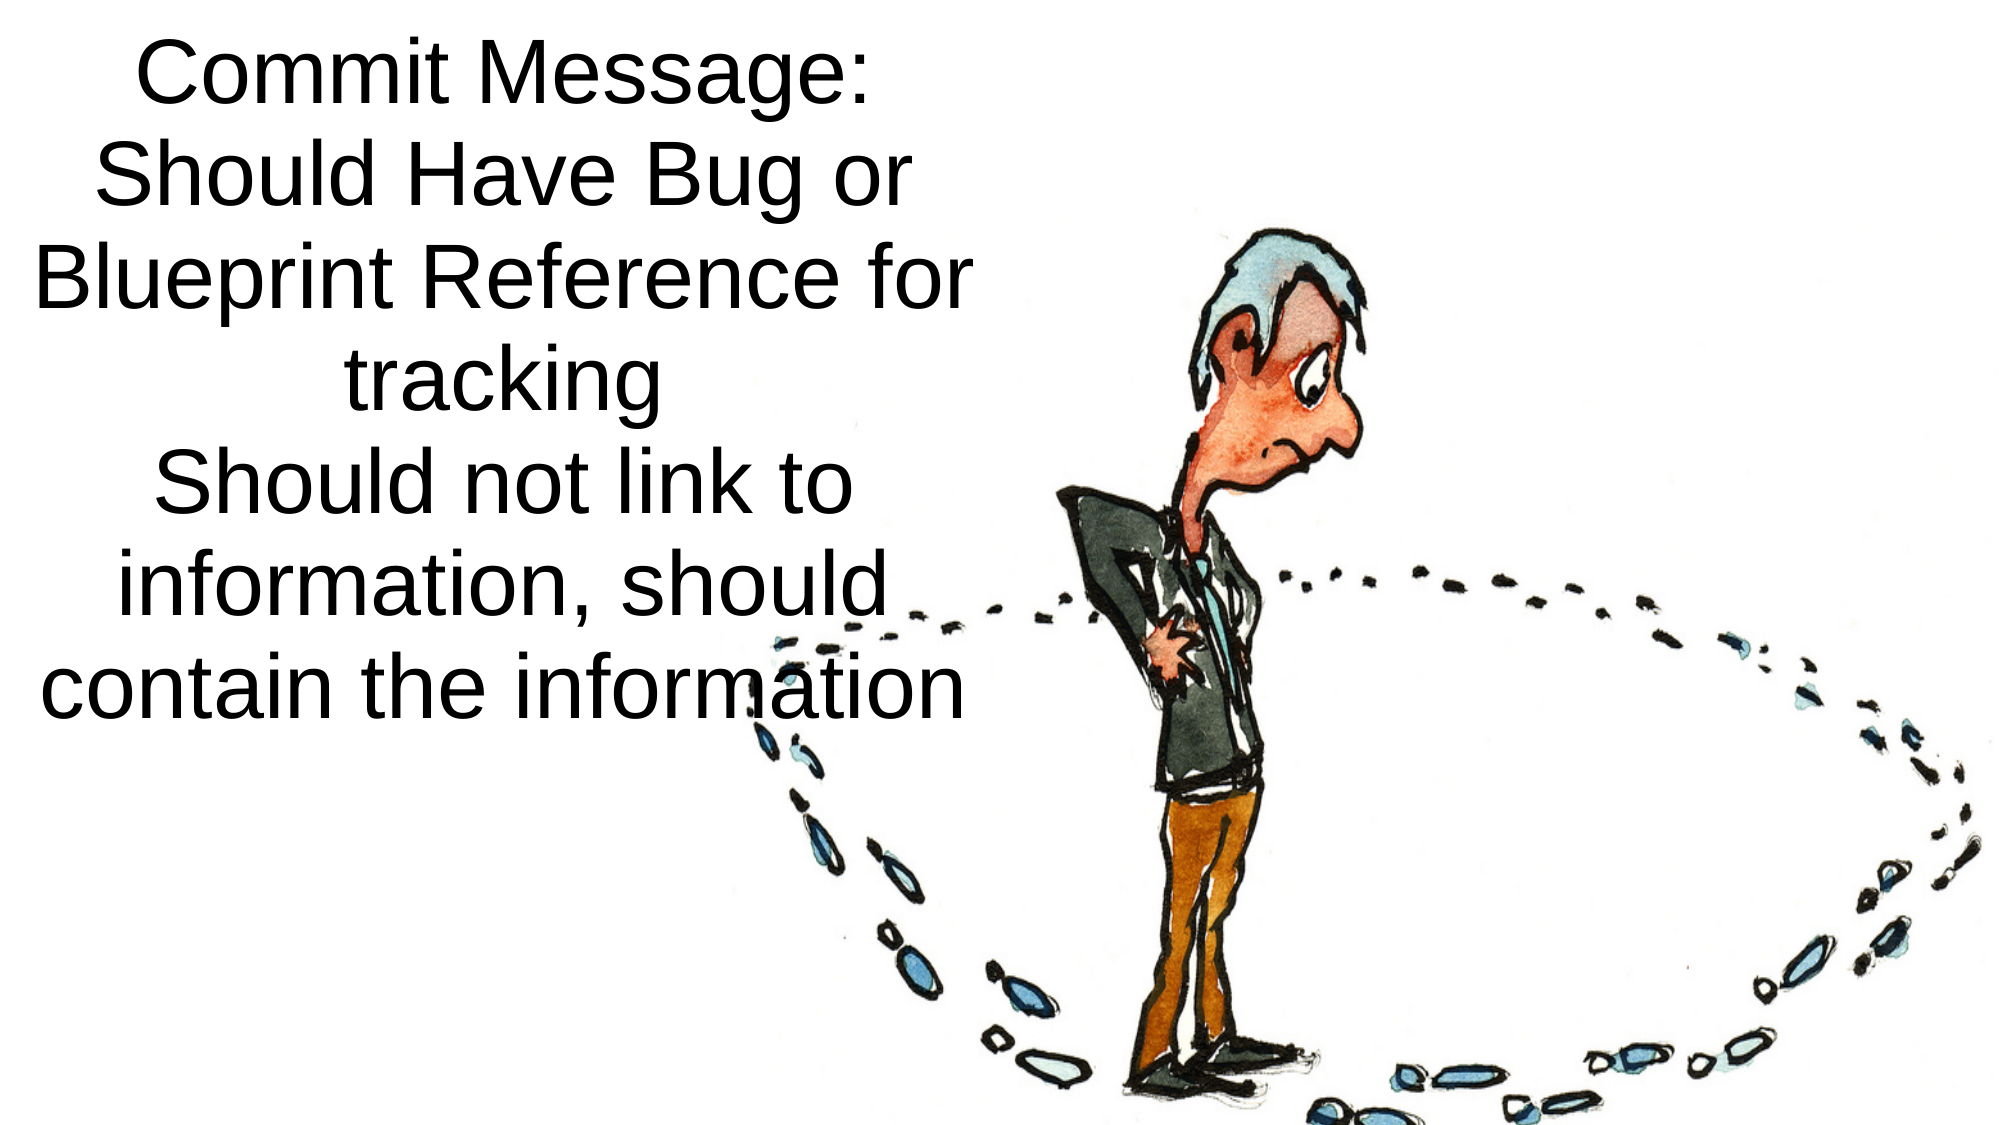

Commit Message:
Should Have Bug or Blueprint Reference for tracking
Should not link to information, should contain the information